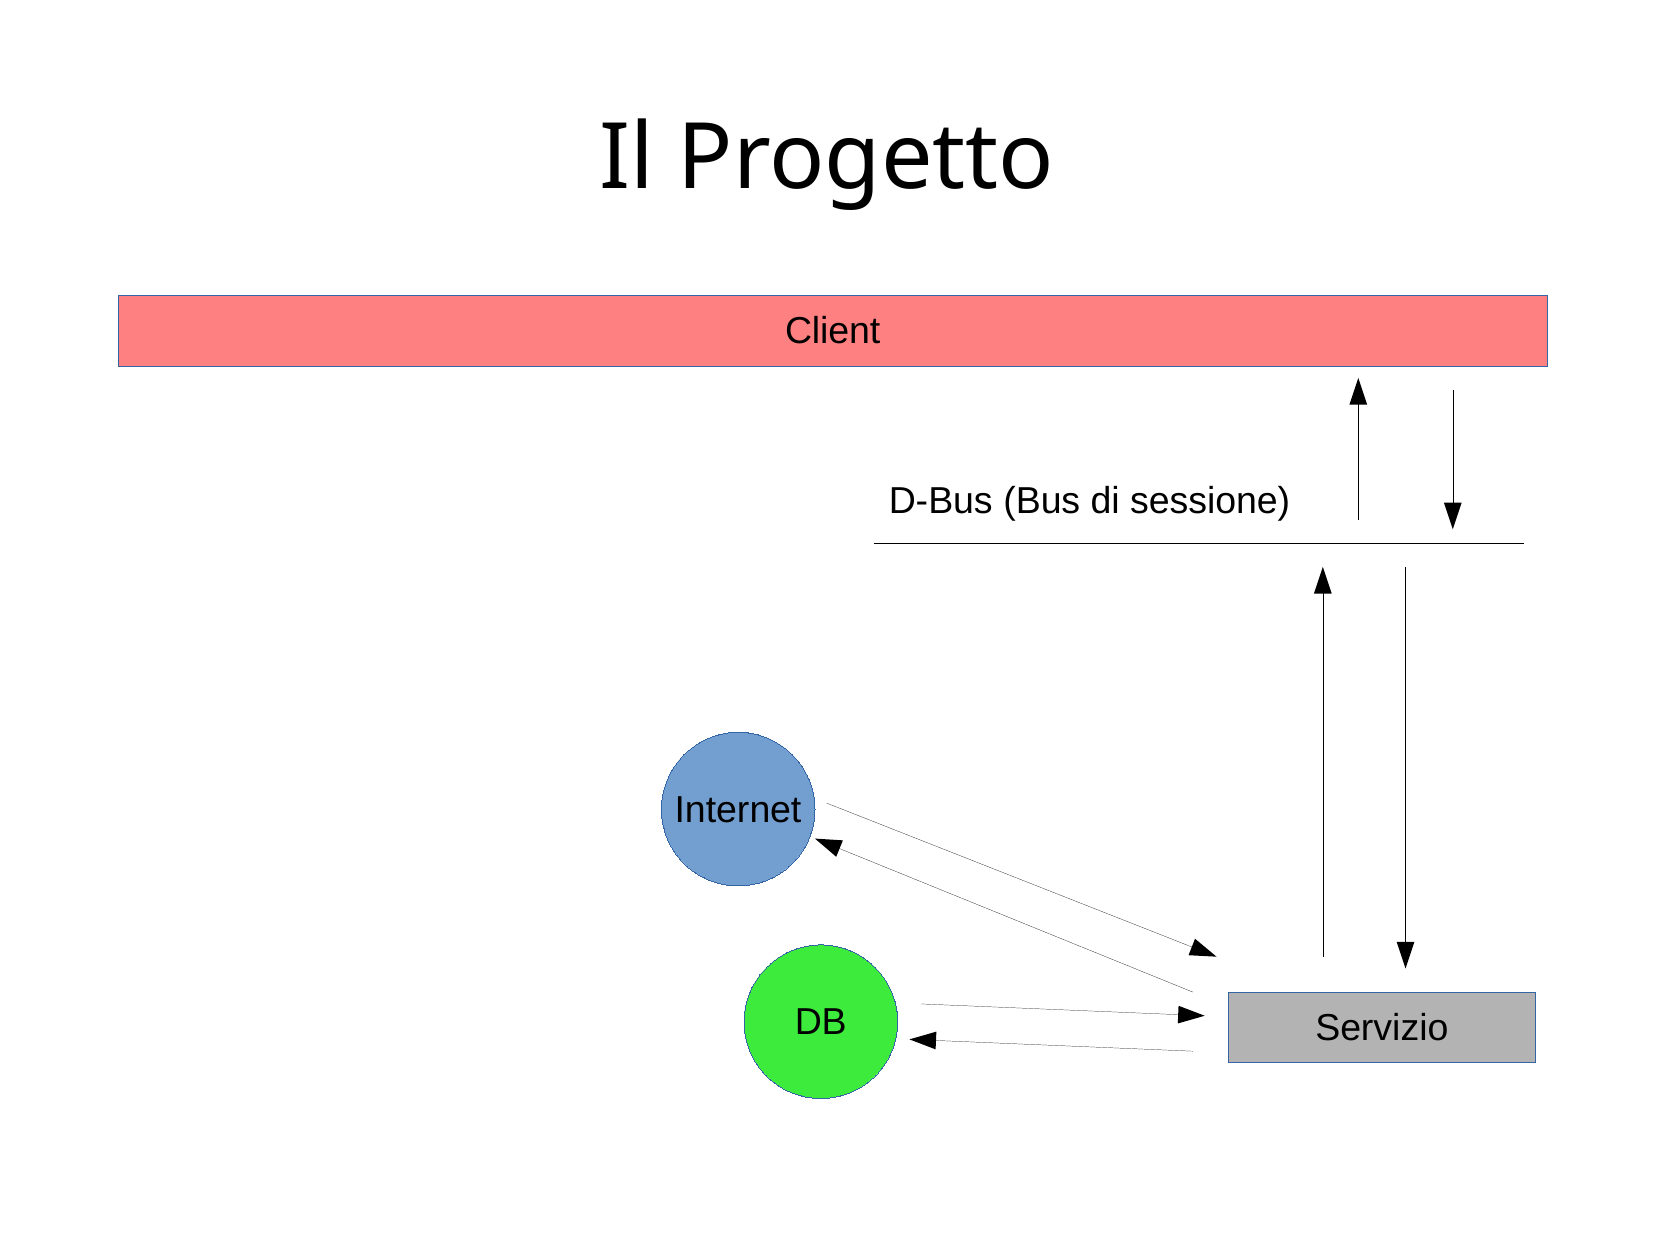

# Il Progetto
Client
D-Bus (Bus di sessione)
Internet
DB
Servizio